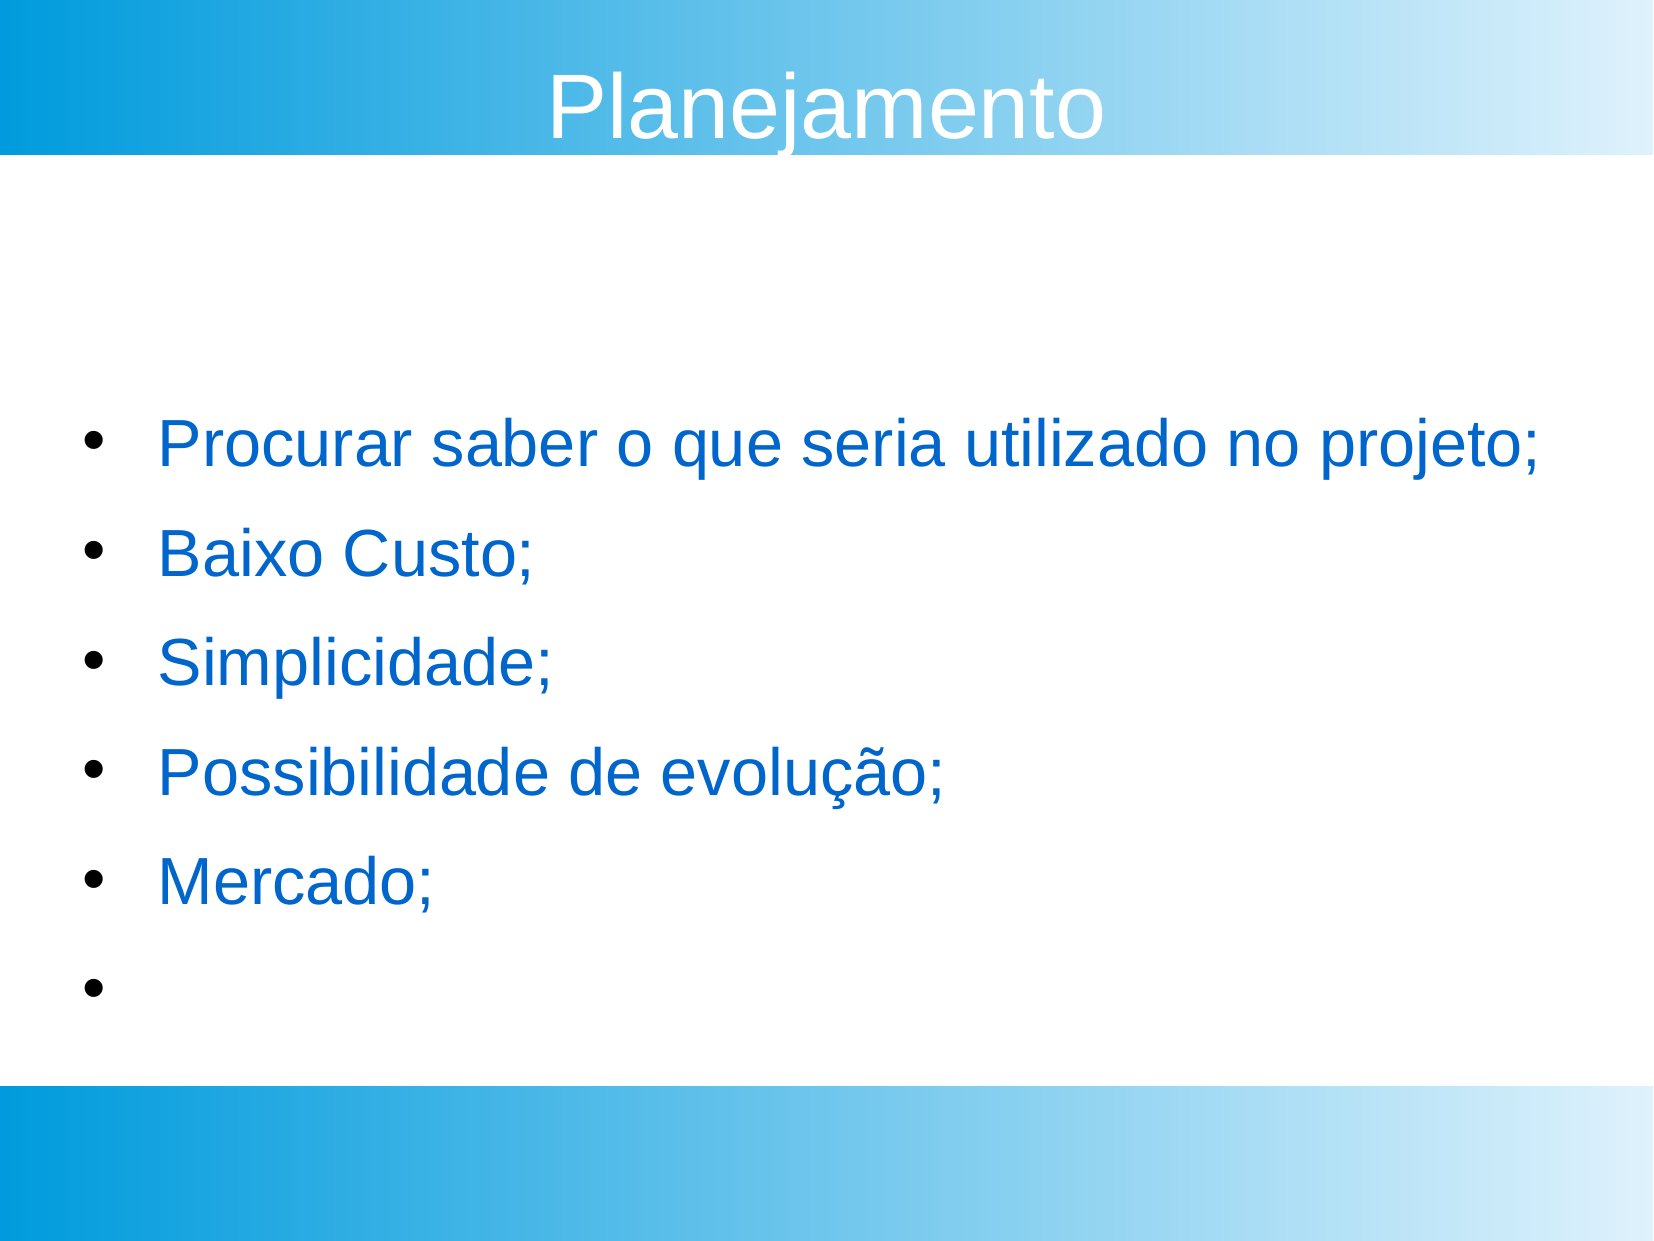

# Planejamento
Procurar saber o que seria utilizado no projeto;
Baixo Custo;
Simplicidade;
Possibilidade de evolução;
Mercado;